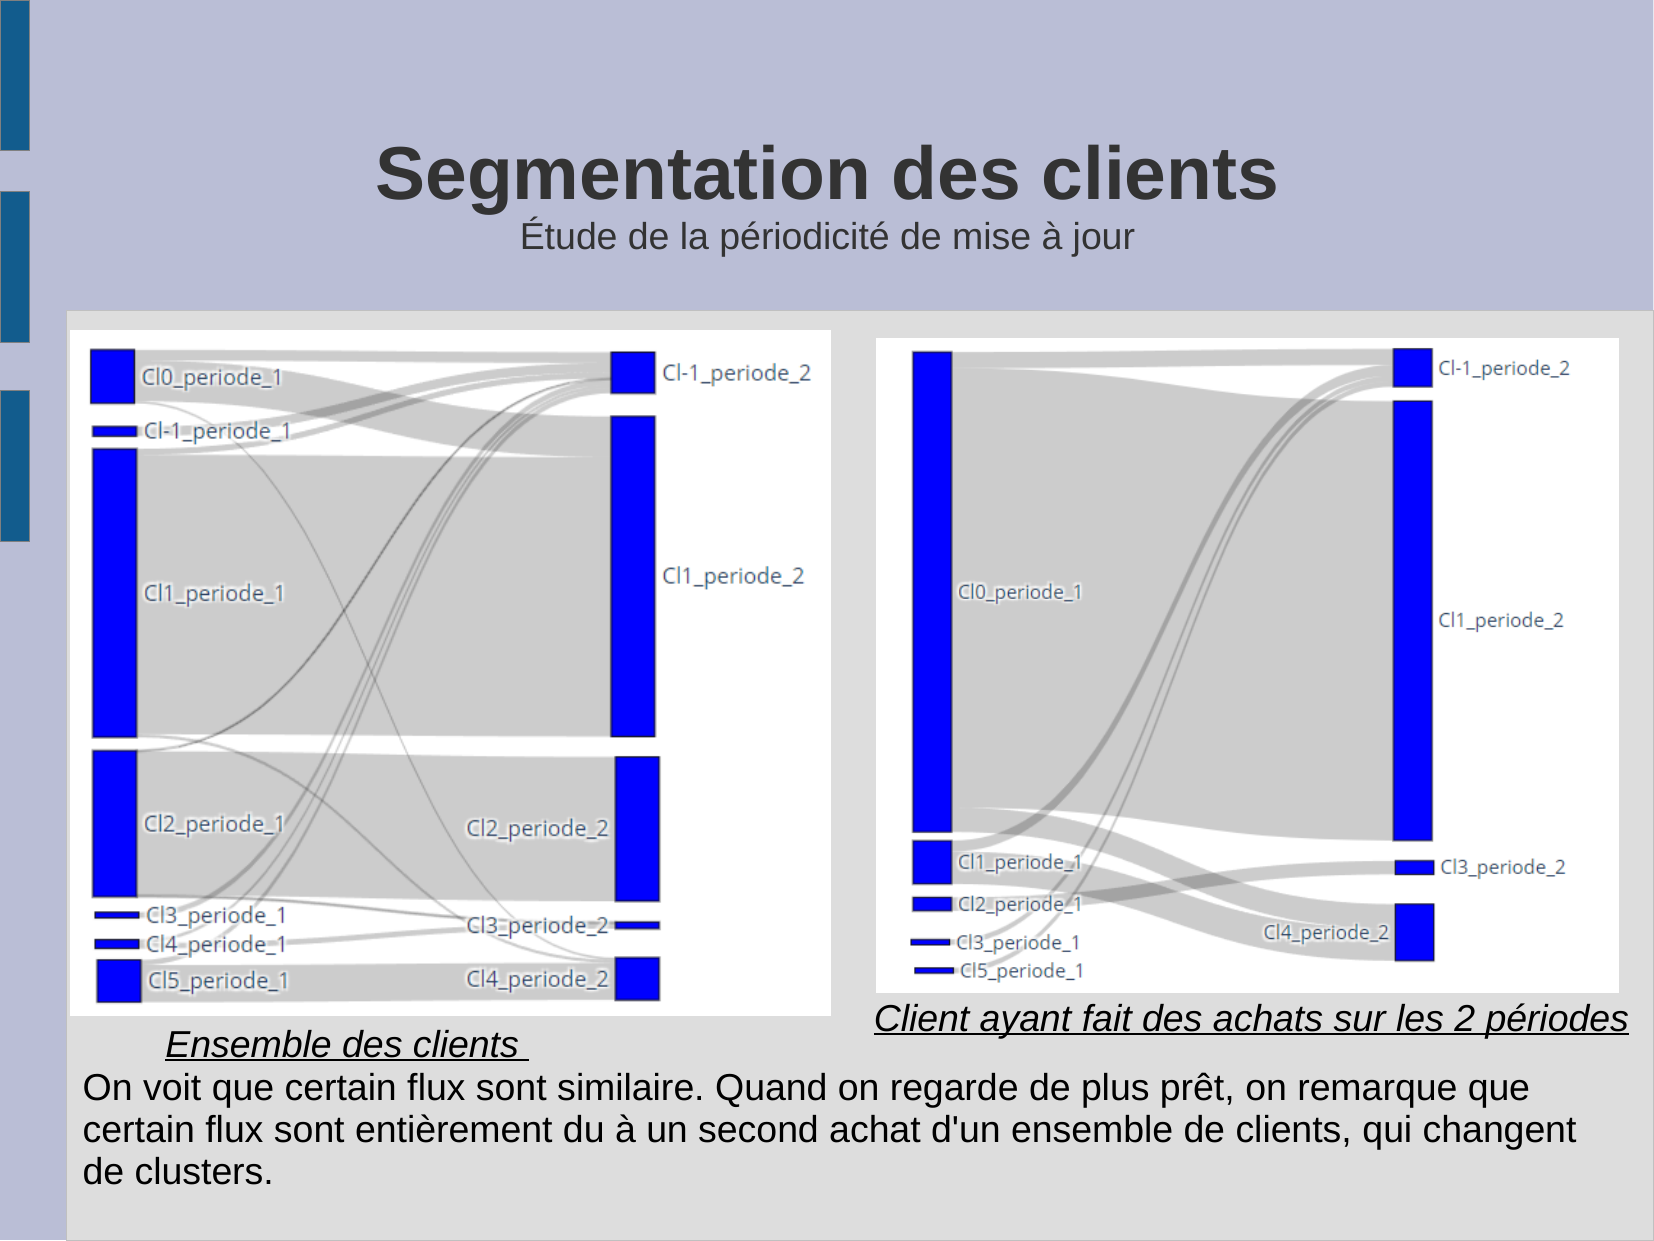

# Segmentation des clients Étude de la périodicité de mise à jour
Client ayant fait des achats sur les 2 périodes
Ensemble des clients
On voit que certain flux sont similaire. Quand on regarde de plus prêt, on remarque que certain flux sont entièrement du à un second achat d'un ensemble de clients, qui changent de clusters.